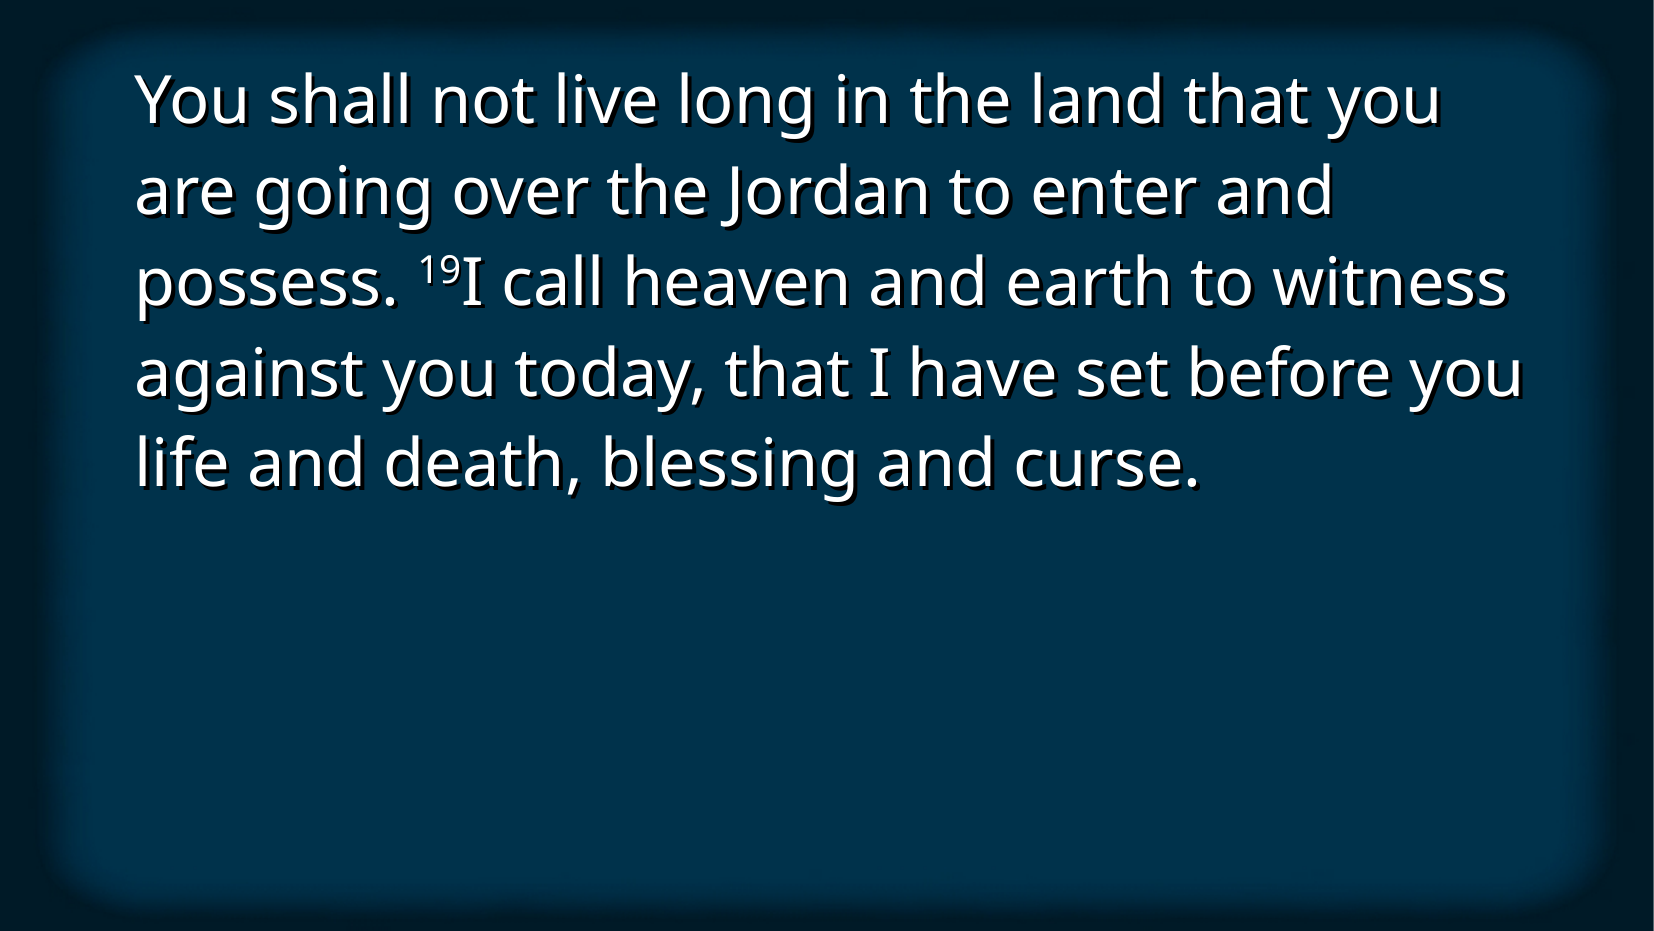

You shall not live long in the land that you are going over the Jordan to enter and possess. 19I call heaven and earth to witness against you today, that I have set before you life and death, blessing and curse.